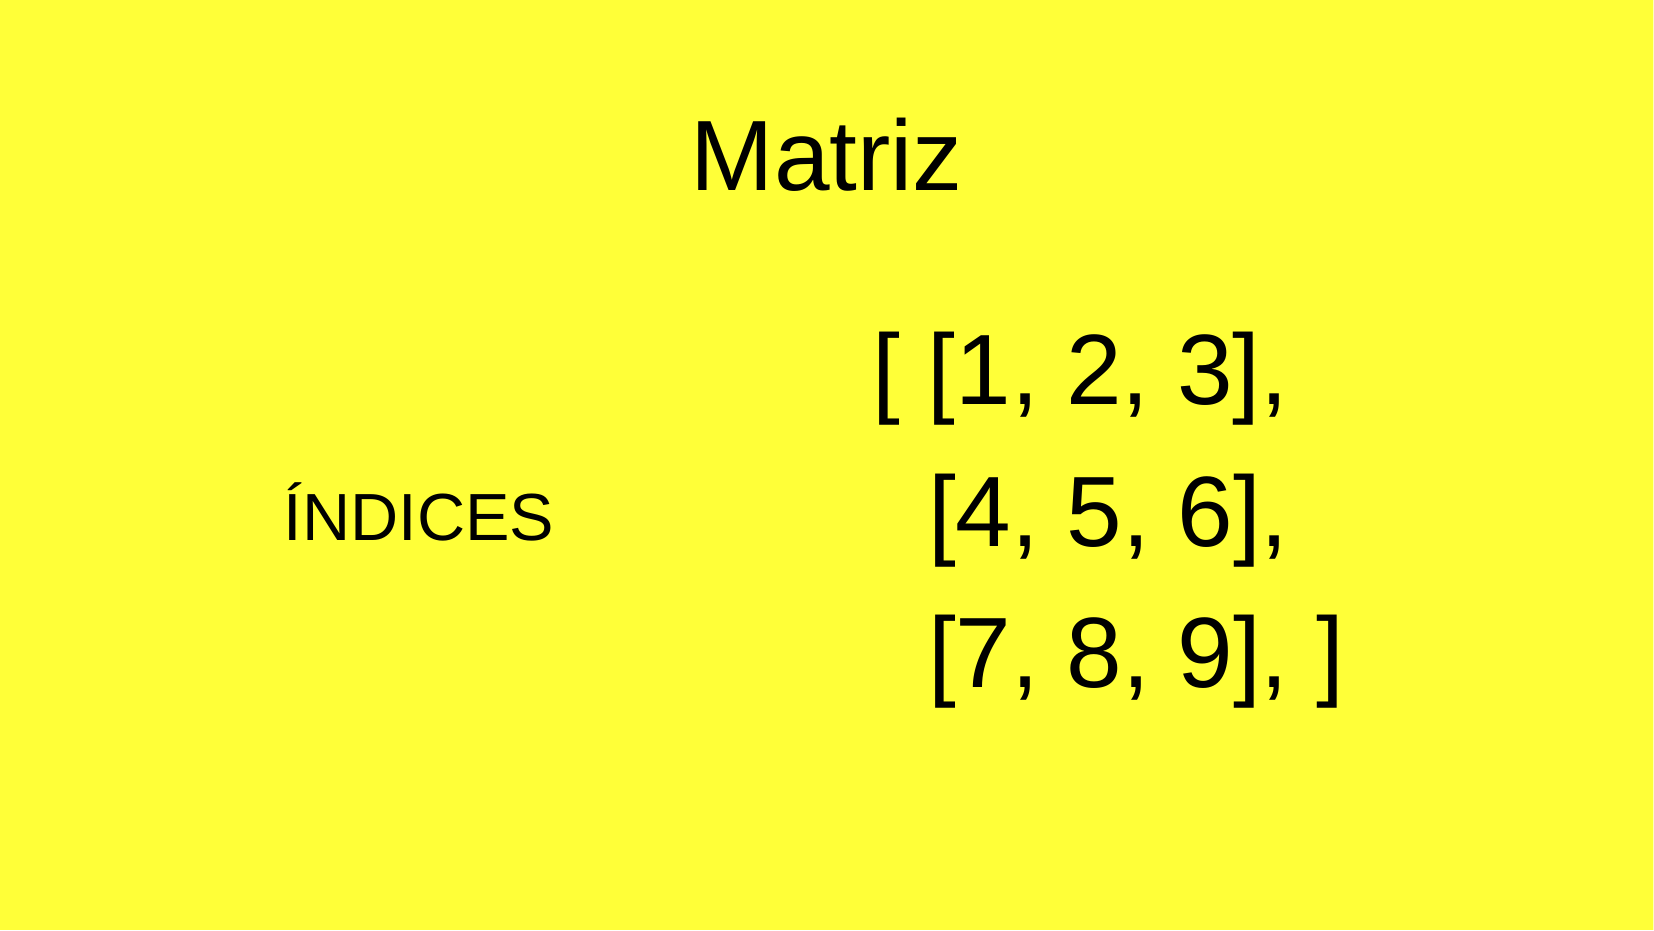

# Matriz
[ [1, 2, 3],
 [4, 5, 6],
 [7, 8, 9], ]
ÍNDICES